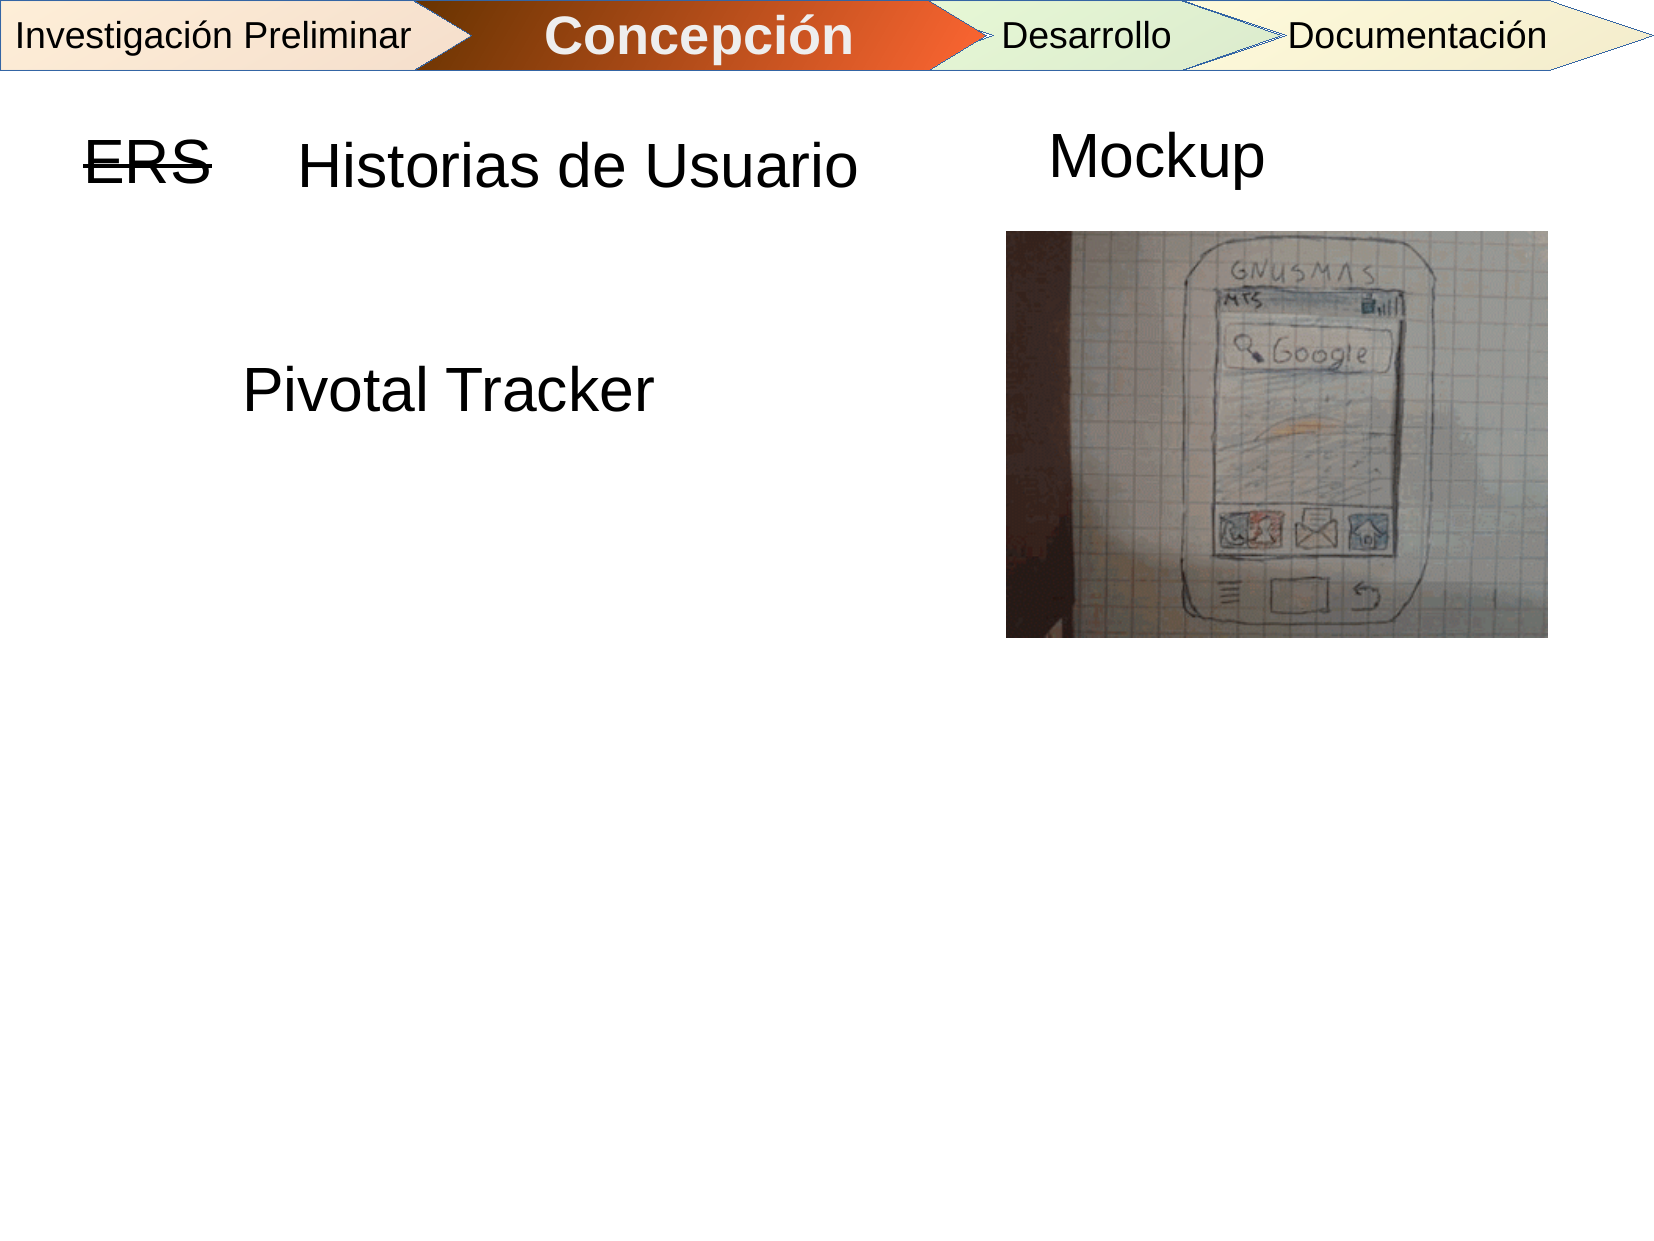

Investigación Preliminar
Concepción
Desarrollo
Documentación
# Historias de Usuario
Mockup
ERS
Pivotal Tracker